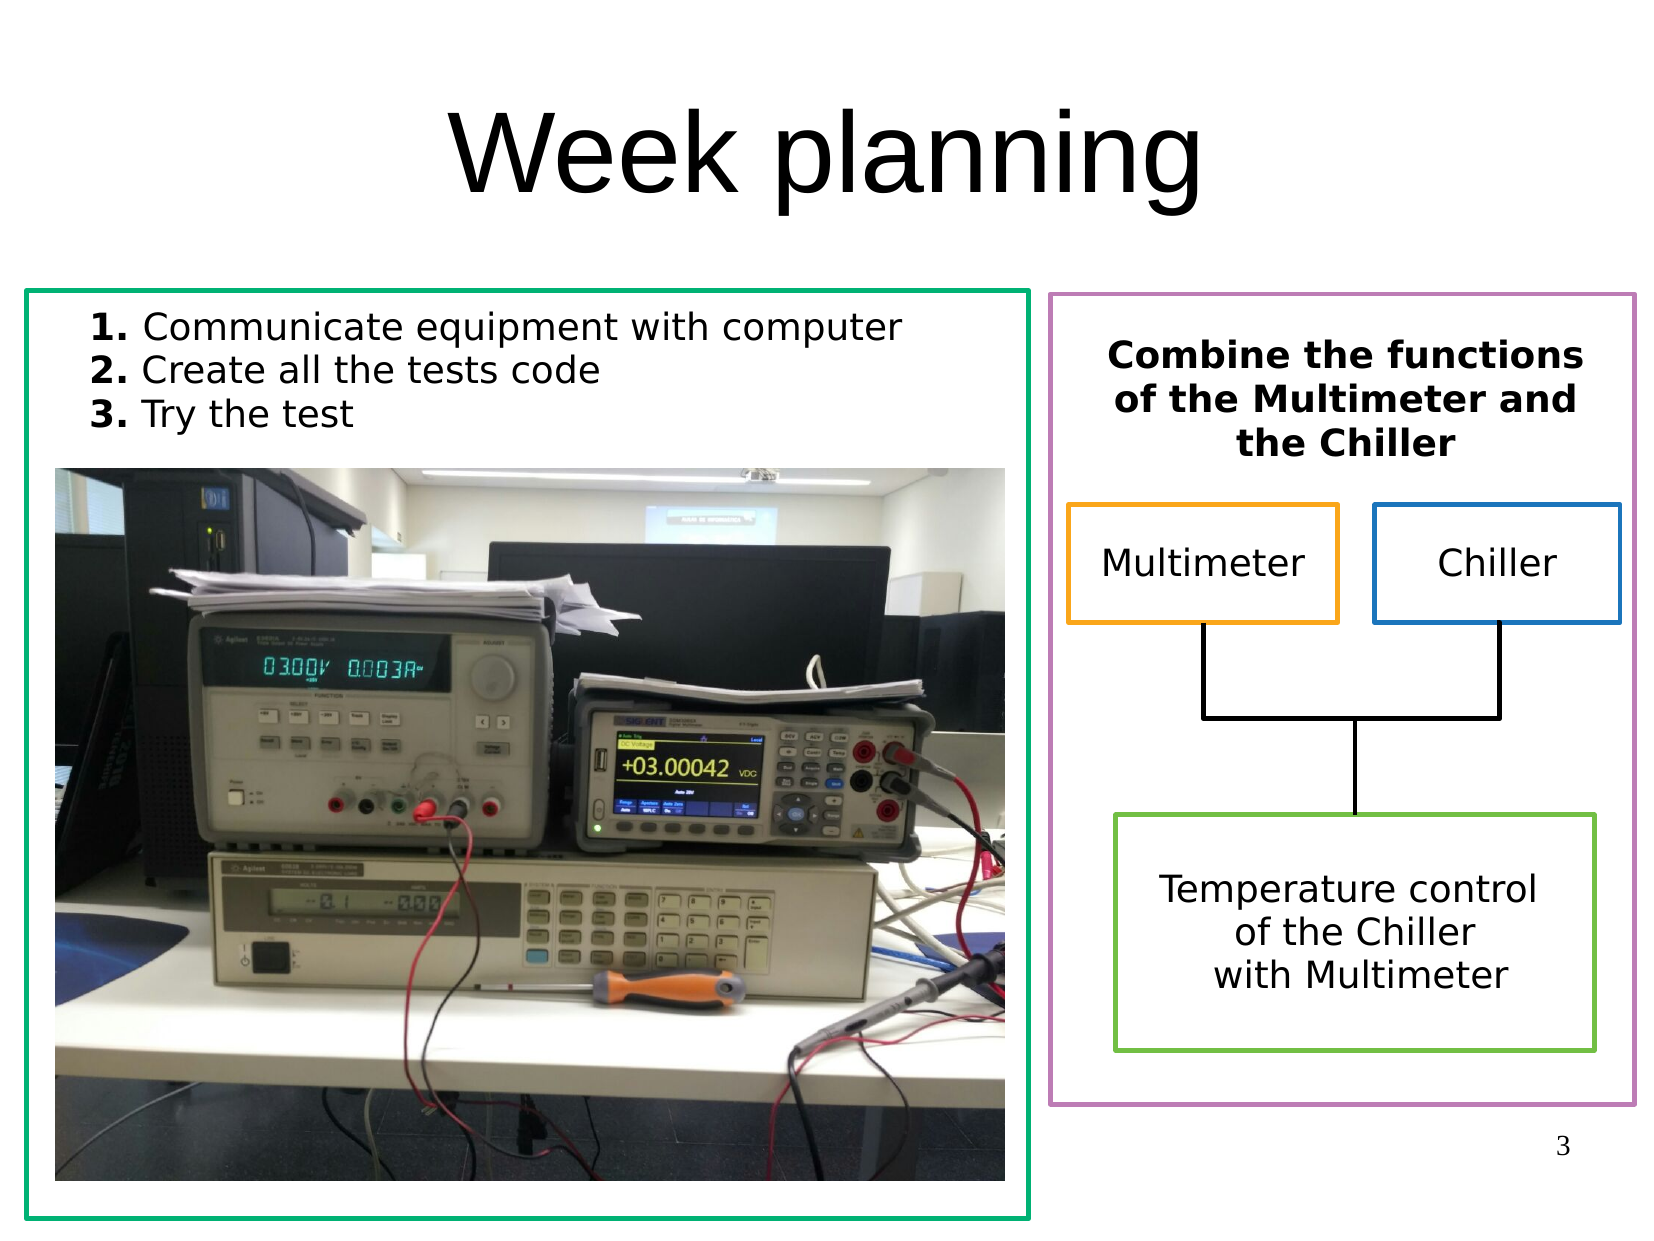

# Week planning
1. Communicate equipment with computer
2. Create all the tests code
3. Try the test
Combine the functions of the Multimeter and the Chiller
Multimeter
Chiller
Temperature control
of the Chiller
 with Multimeter
3